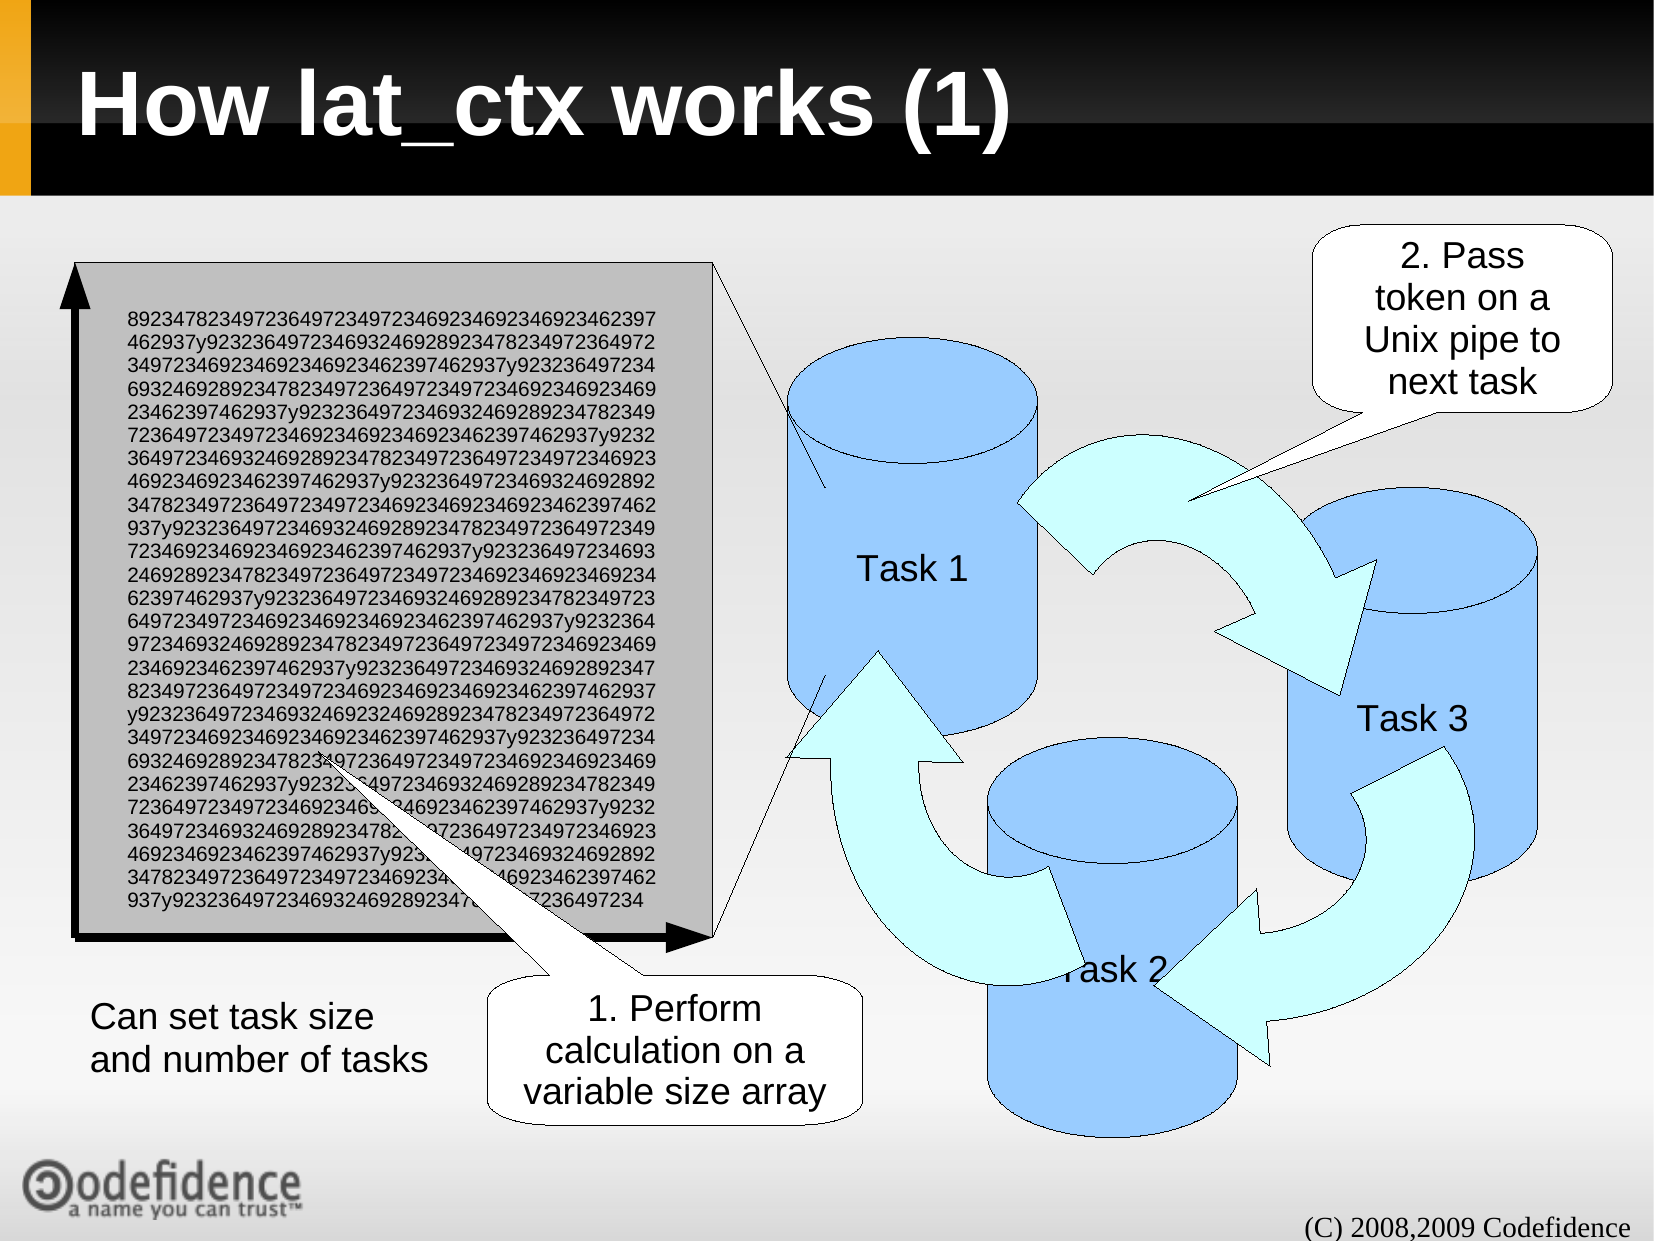

# How lat_ctx works (1)
2. Pass
token on a Unix pipe to next task
8923478234972364972349723469234692346923462397462937y923236497234693246928923478234972364972349723469234692346923462397462937y923236497234693246928923478234972364972349723469234692346923462397462937y923236497234693246928923478234972364972349723469234692346923462397462937y923236497234693246928923478234972364972349723469234692346923462397462937y923236497234693246928923478234972364972349723469234692346923462397462937y923236497234693246928923478234972364972349723469234692346923462397462937y923236497234693246928923478234972364972349723469234692346923462397462937y923236497234693246928923478234972364972349723469234692346923462397462937y923236497234693246928923478234972364972349723469234692346923462397462937y923236497234693246928923478234972364972349723469234692346923462397462937y923236497234693246923246928923478234972364972349723469234692346923462397462937y923236497234693246928923478234972364972349723469234692346923462397462937y923236497234693246928923478234972364972349723469234692346923462397462937y923236497234693246928923478234972364972349723469234692346923462397462937y923236497234693246928923478234972364972349723469234692346923462397462937y92323649723469324692892347823497236497234
Task 1
Task 3
Task 2
1. Perform calculation on a variable size array
Can set task size and number of tasks